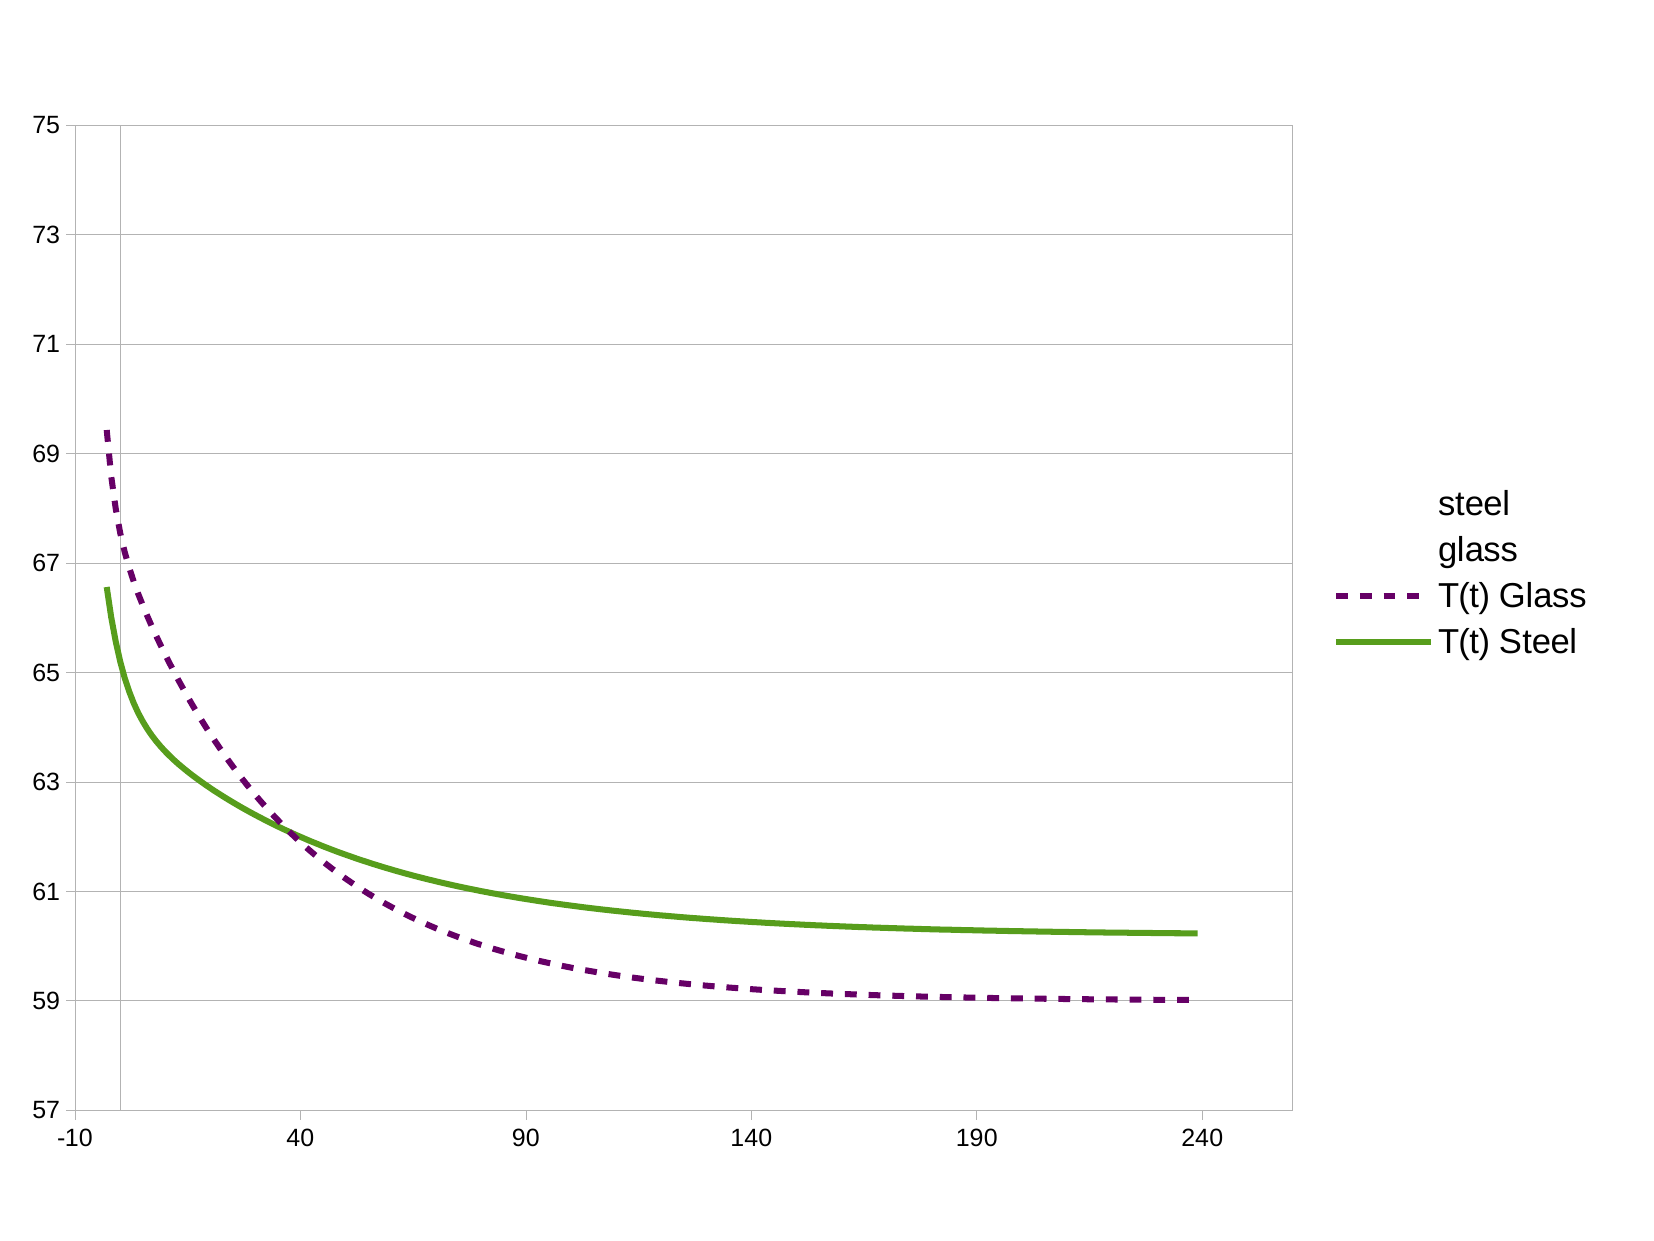

### Chart
| Category | steel | glass | T(t) Glass | T(t) Steel |
|---|---|---|---|---|